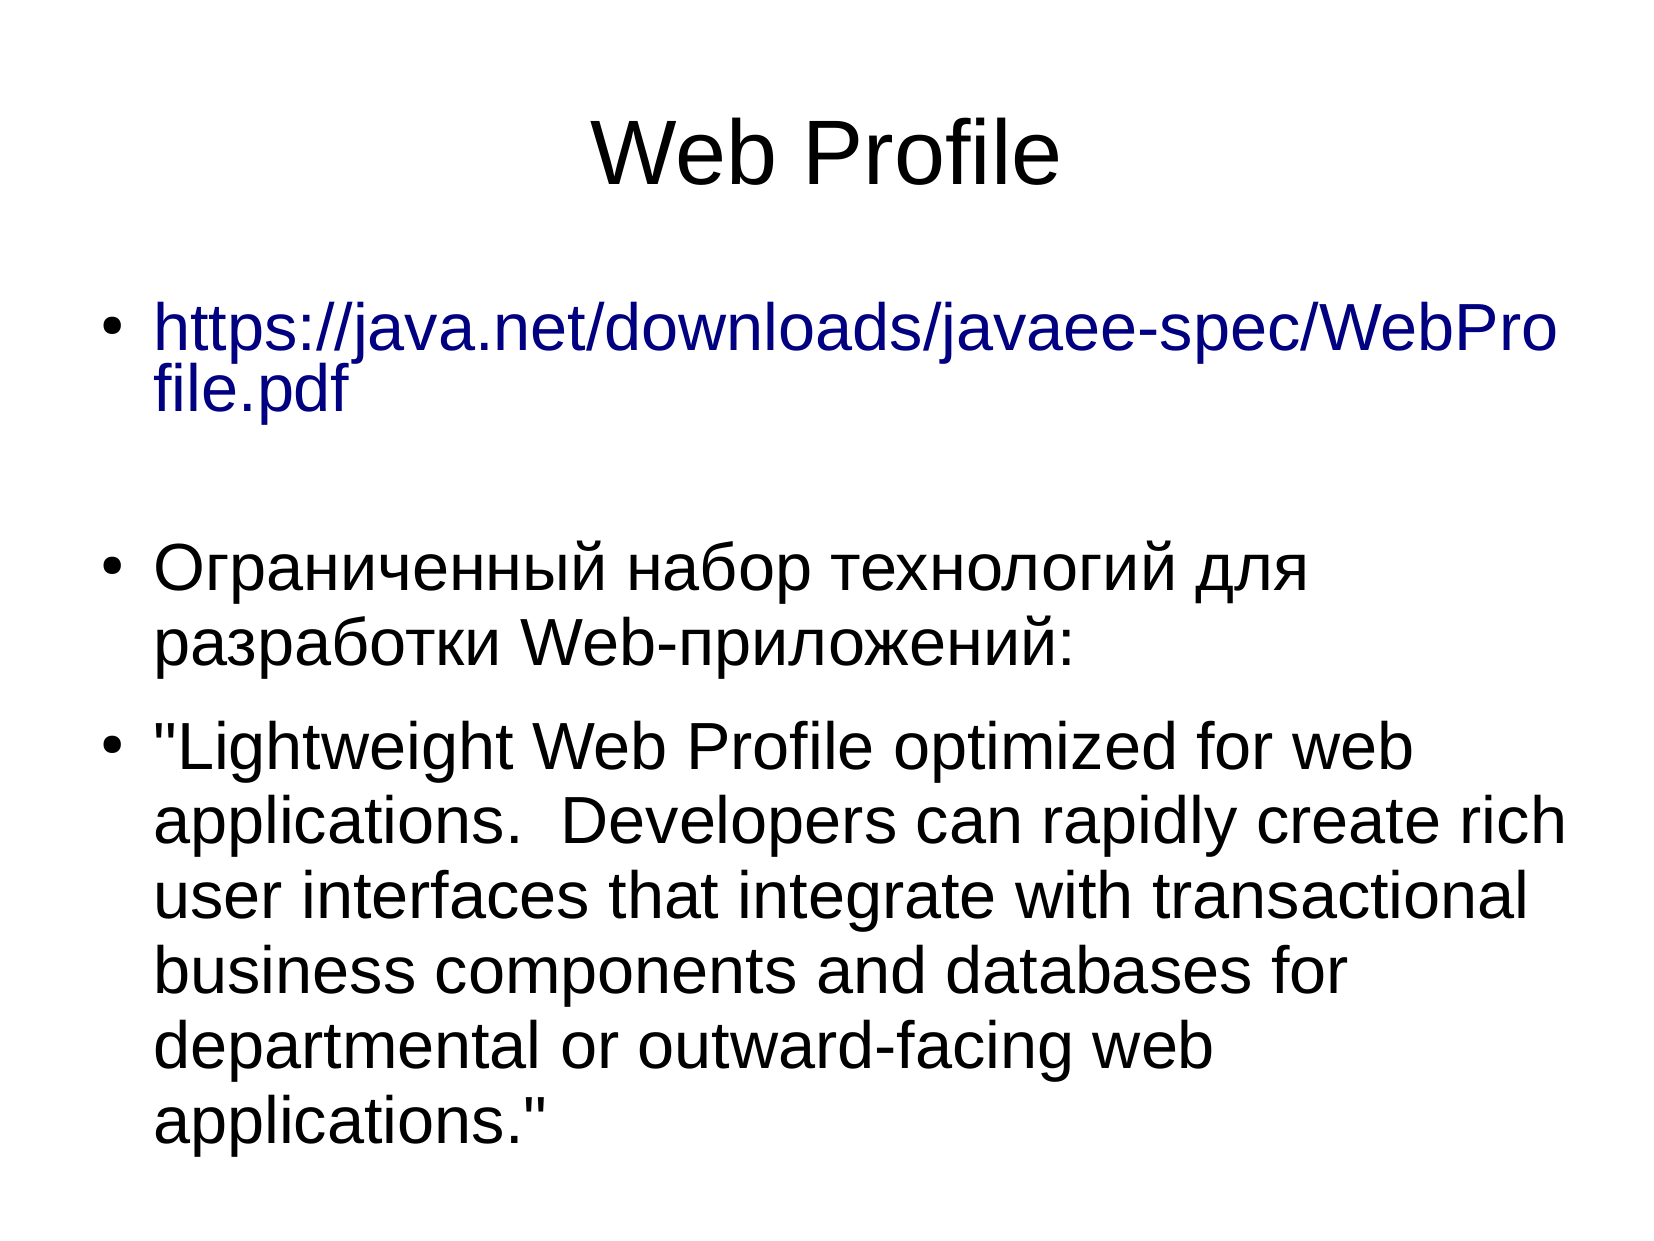

# Web Profile
https://java.net/downloads/javaee-spec/WebProfile.pdf
Ограниченный набор технологий для разработки Web-приложений:
"Lightweight Web Profile optimized for web applications. Developers can rapidly create rich user interfaces that integrate with transactional business components and databases for departmental or outward-facing web applications."